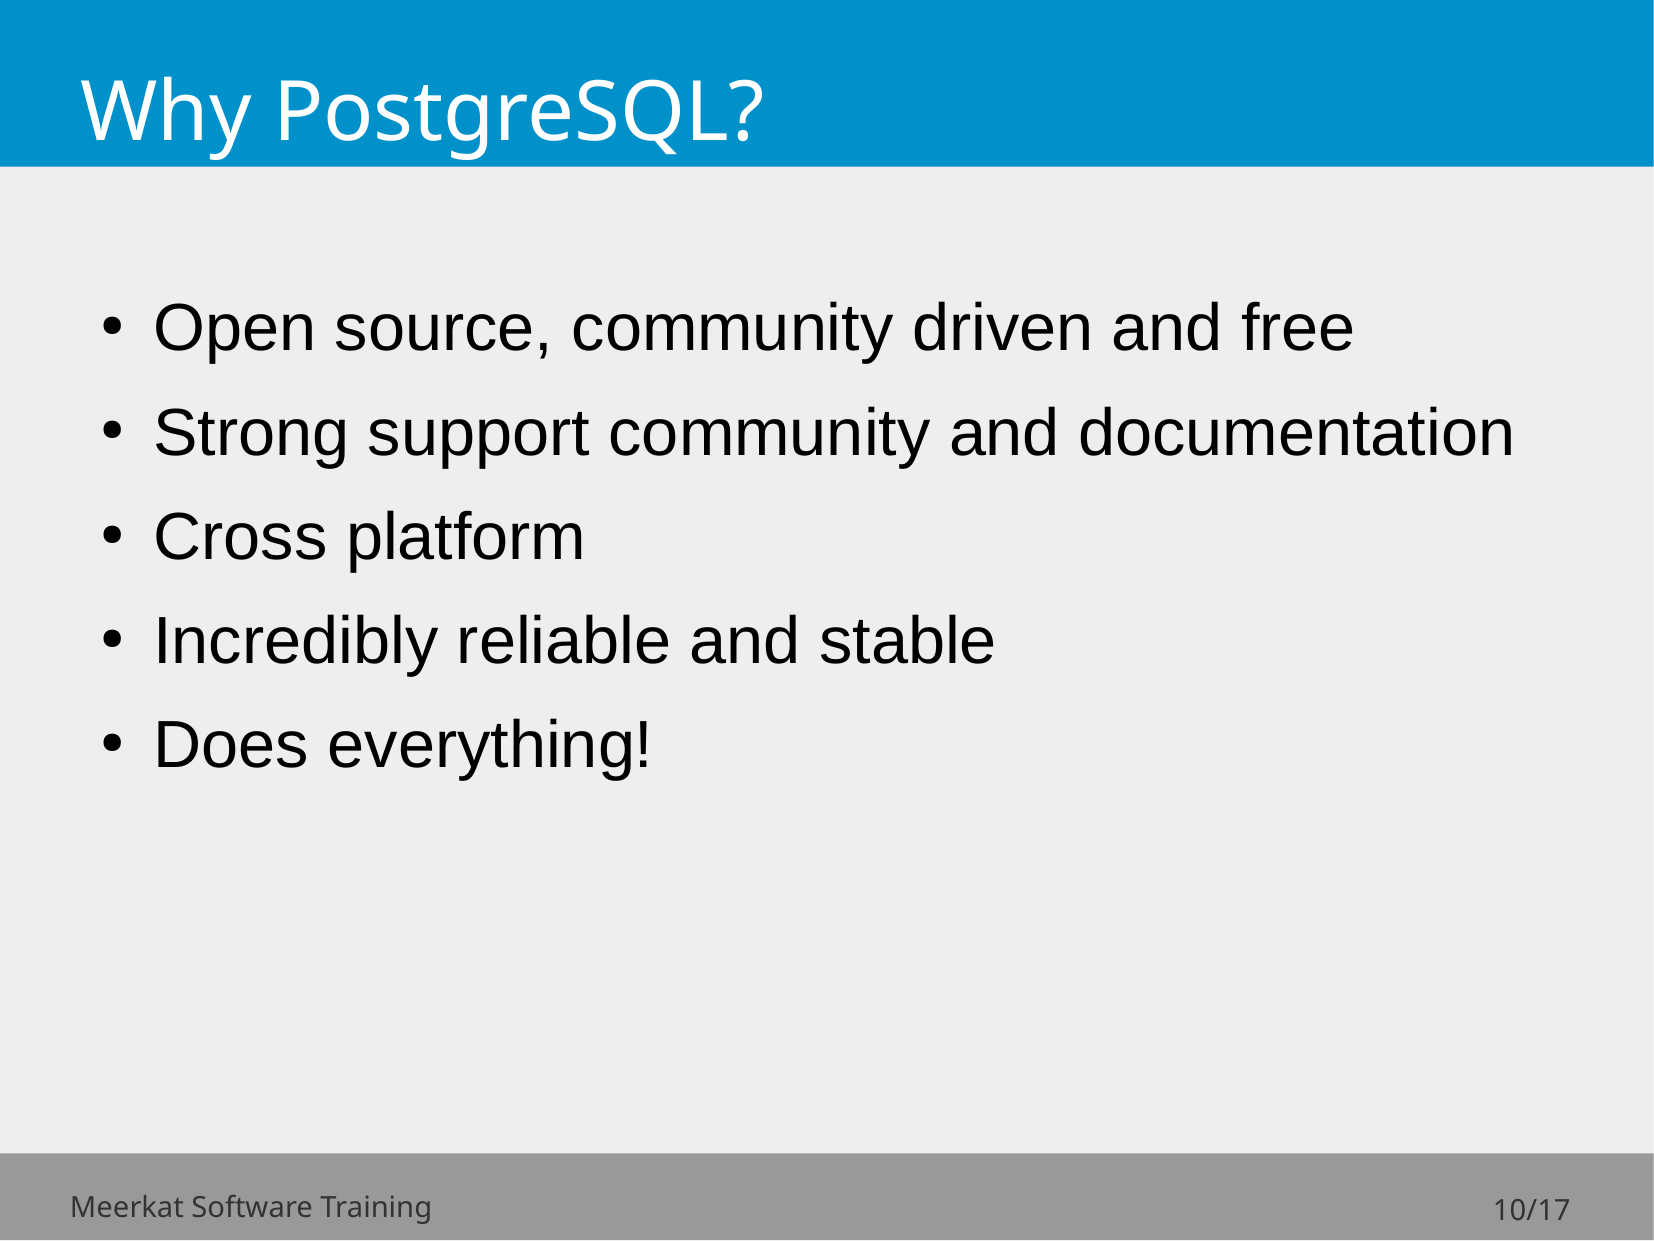

Why PostgreSQL?
# Open source, community driven and free
Strong support community and documentation
Cross platform
Incredibly reliable and stable
Does everything!
10